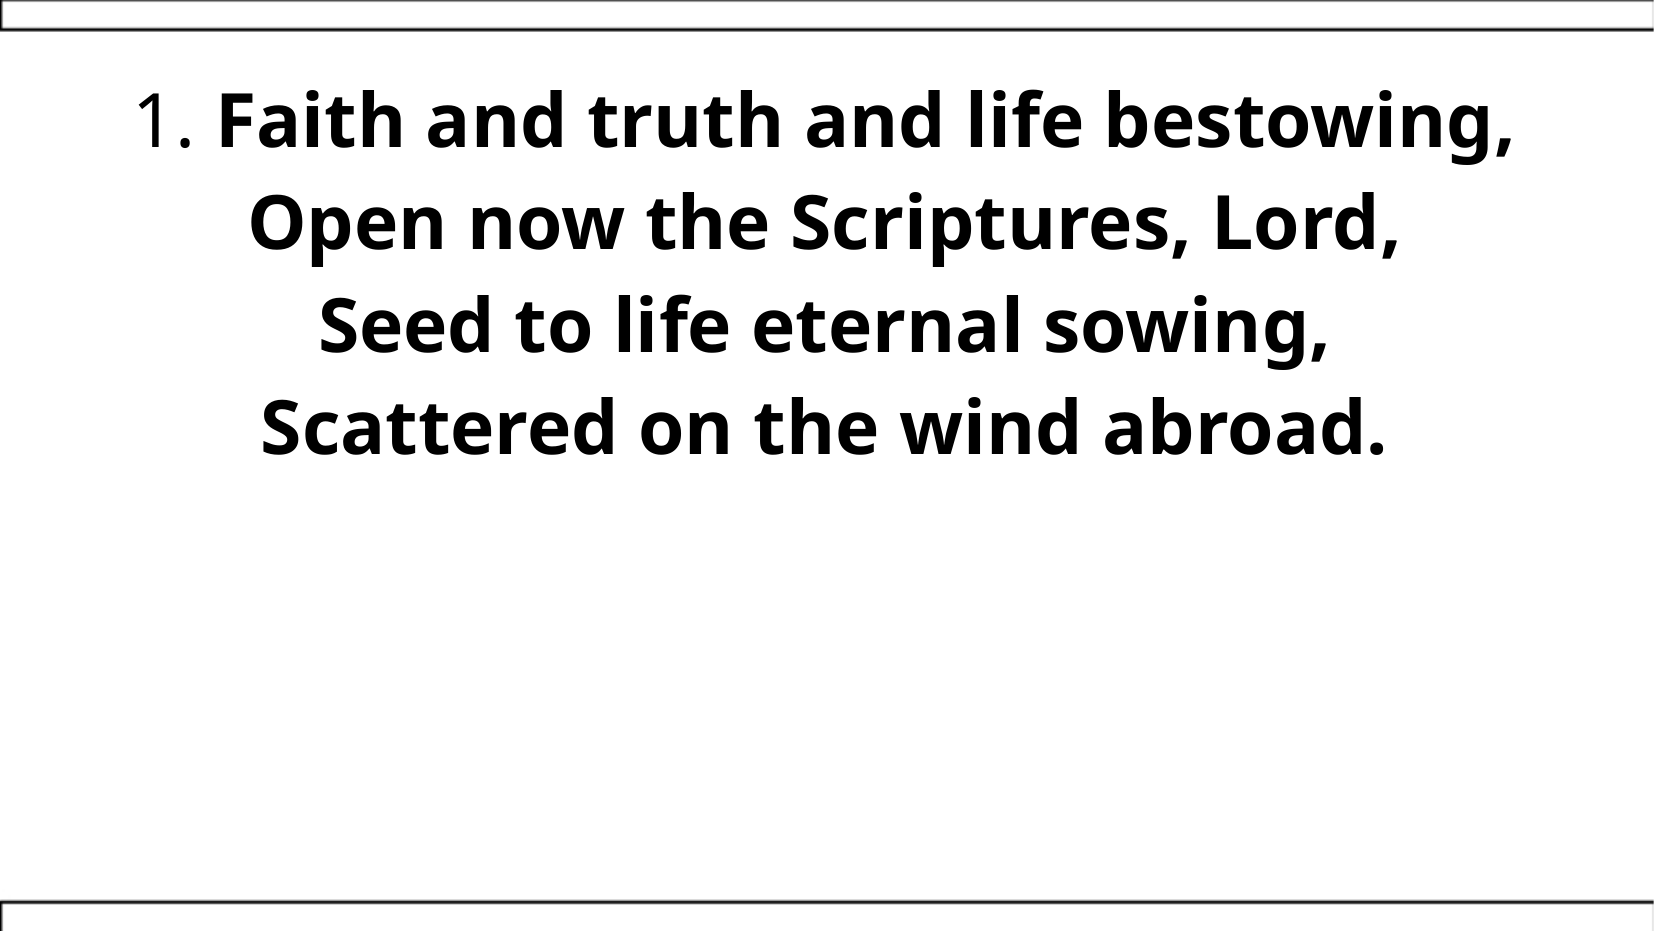

1. Faith and truth and life bestowing,
Open now the Scriptures, Lord,
Seed to life eternal sowing,
Scattered on the wind abroad.